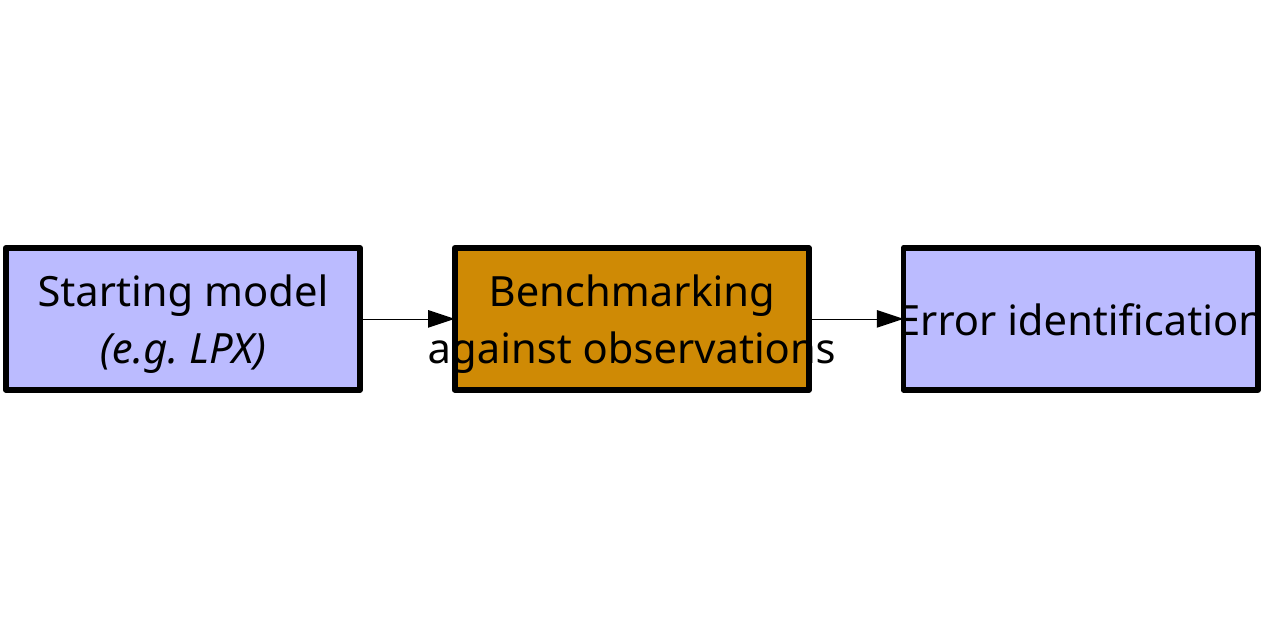

Starting model
(e.g. LPX)
Benchmarking
against observations
Error identification